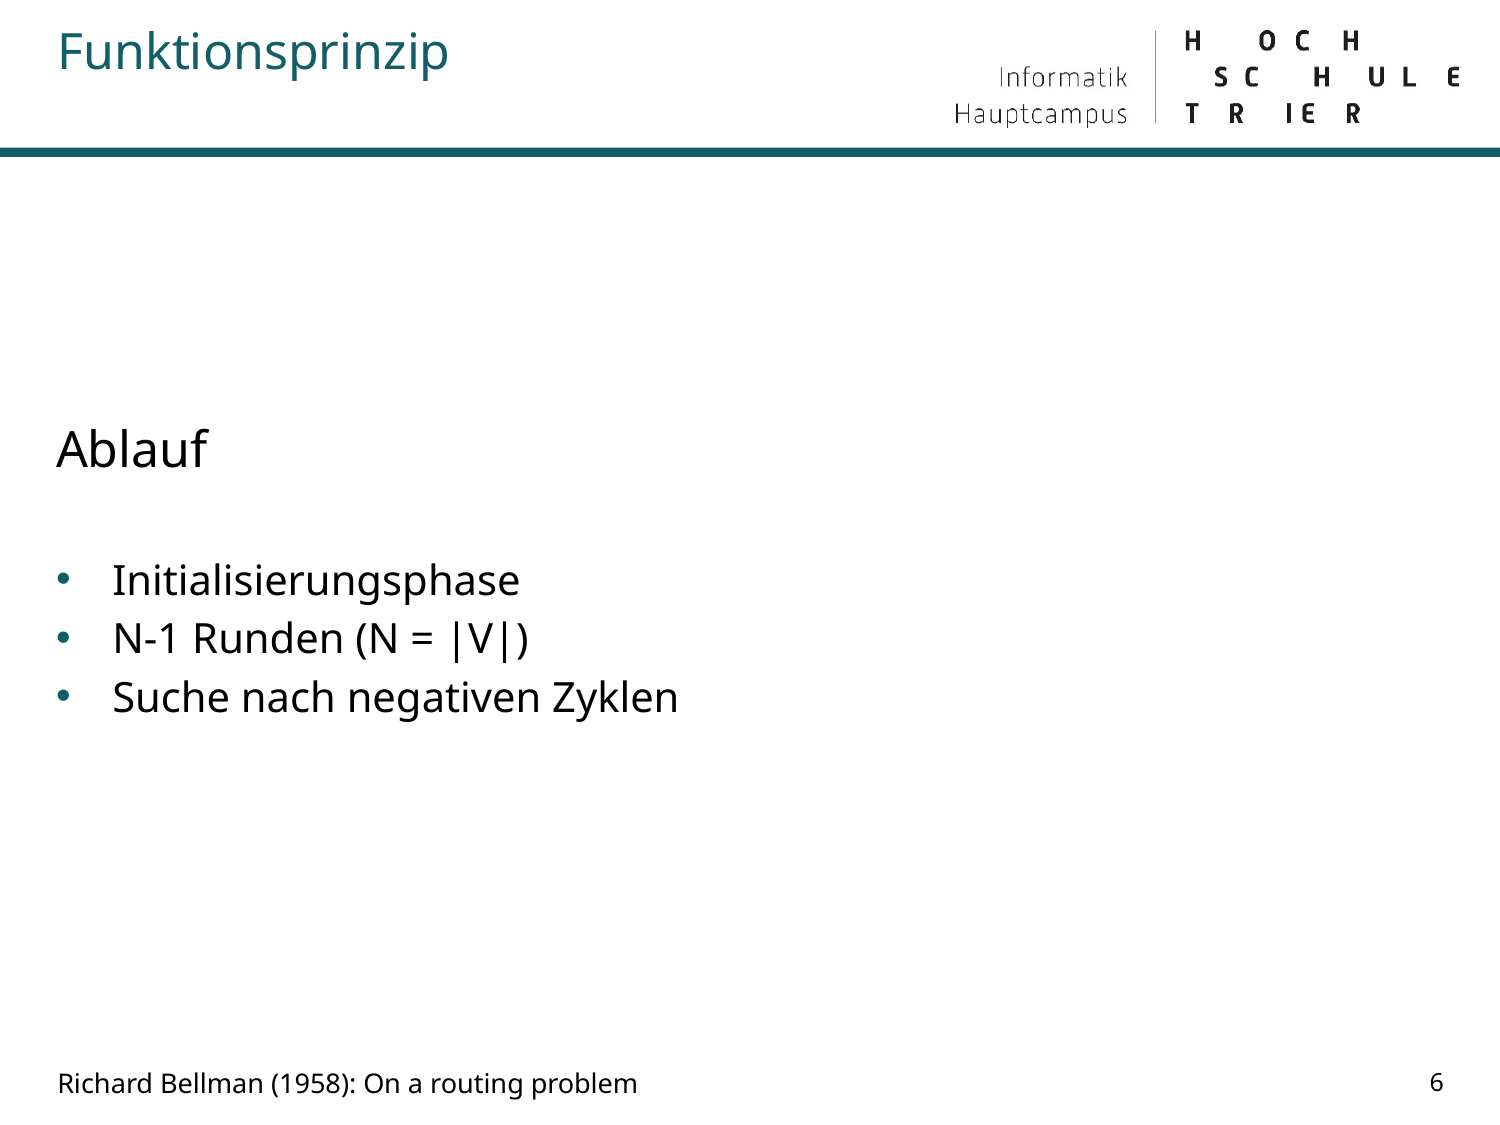

Funktionsprinzip
# Ablauf
Initialisierungsphase
N-1 Runden (N = |V|)
Suche nach negativen Zyklen
Richard Bellman (1958): On a routing problem